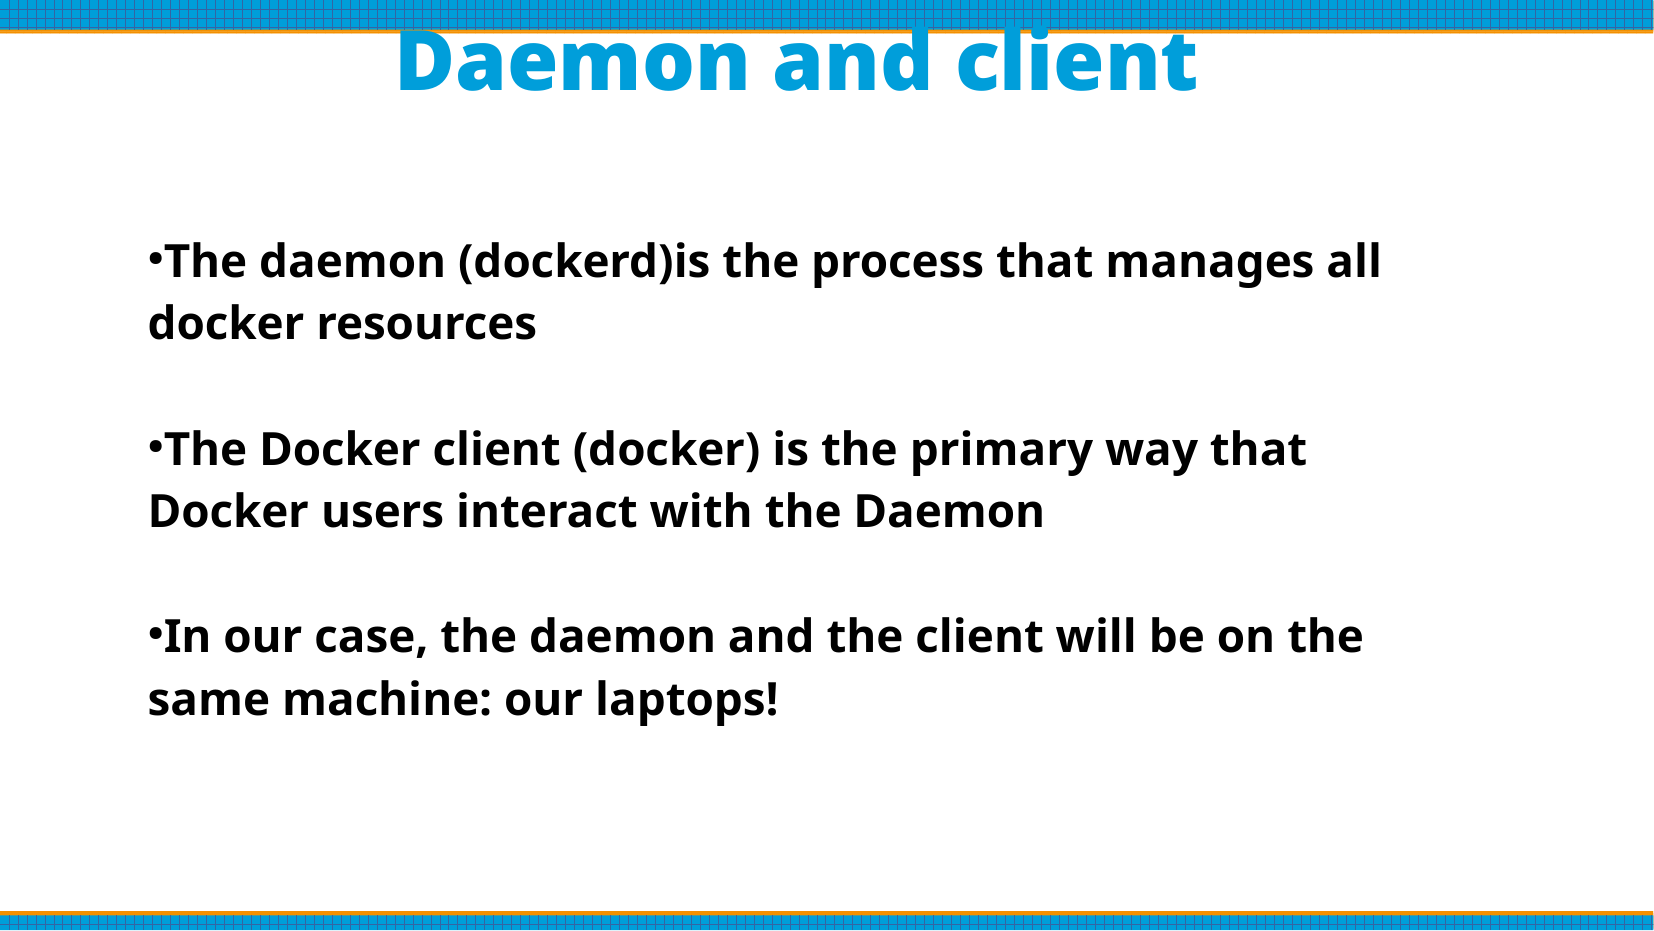

# Daemon and client
The daemon (dockerd)is the process that manages all docker resources
The Docker client (docker) is the primary way that Docker users interact with the Daemon
In our case, the daemon and the client will be on the same machine: our laptops!